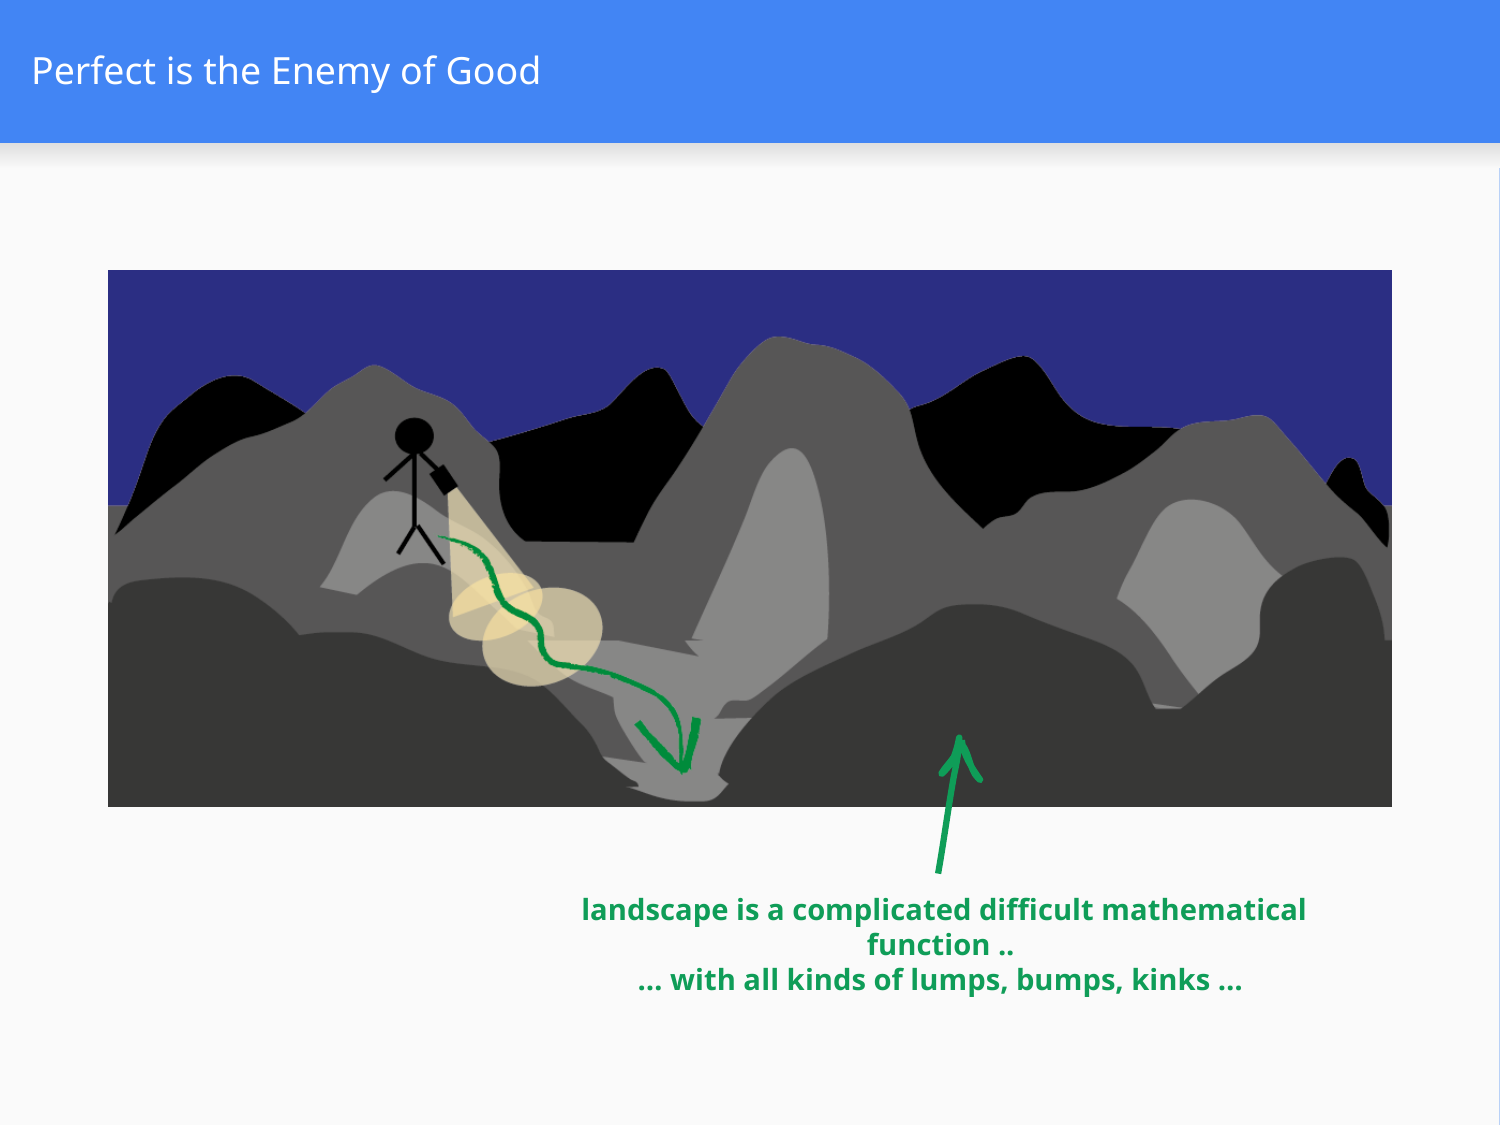

# Perfect is the Enemy of Good
landscape is a complicated difficult mathematical function ..
… with all kinds of lumps, bumps, kinks …